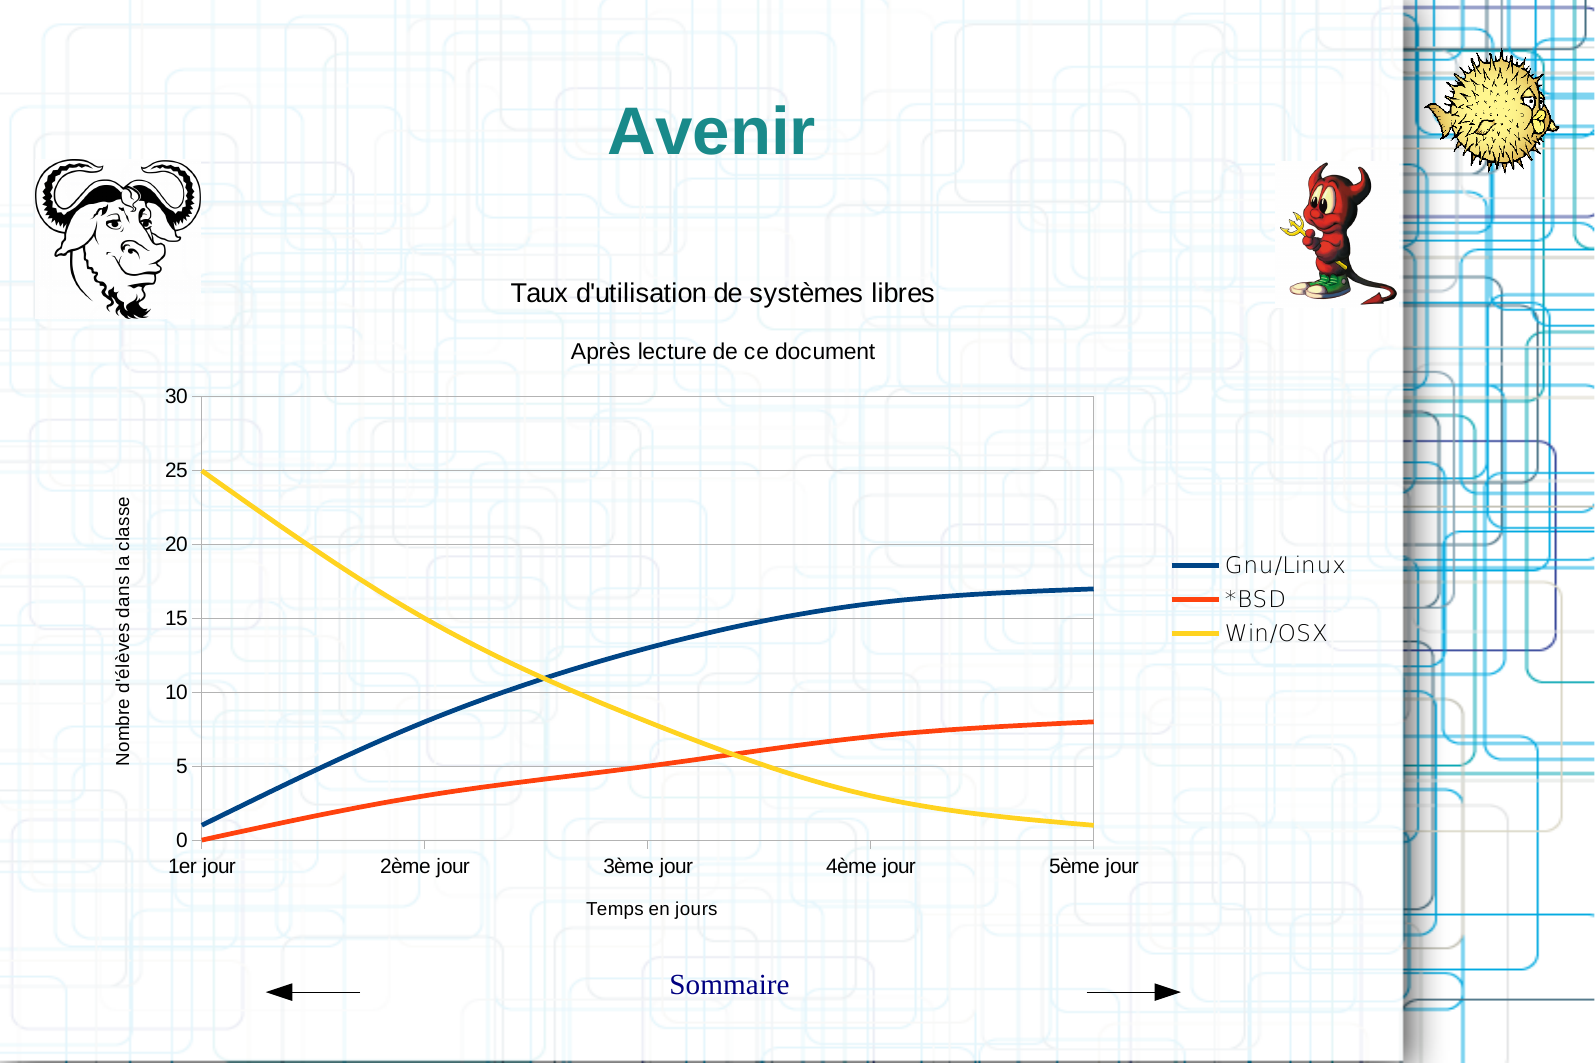

# Avenir
### Chart: Taux d'utilisation de systèmes libres
Après lecture de ce document
| Category | Gnu/Linux | *BSD | Win/OSX |
|---|---|---|---|
| 1er jour | 1.0 | 0.0 | 25.0 |
| 2ème jour | 8.0 | 3.0 | 15.0 |
| 3ème jour | 13.0 | 5.0 | 8.0 |
| 4ème jour | 16.0 | 7.0 | 3.0 |
| 5ème jour | 17.0 | 8.0 | 1.0 |